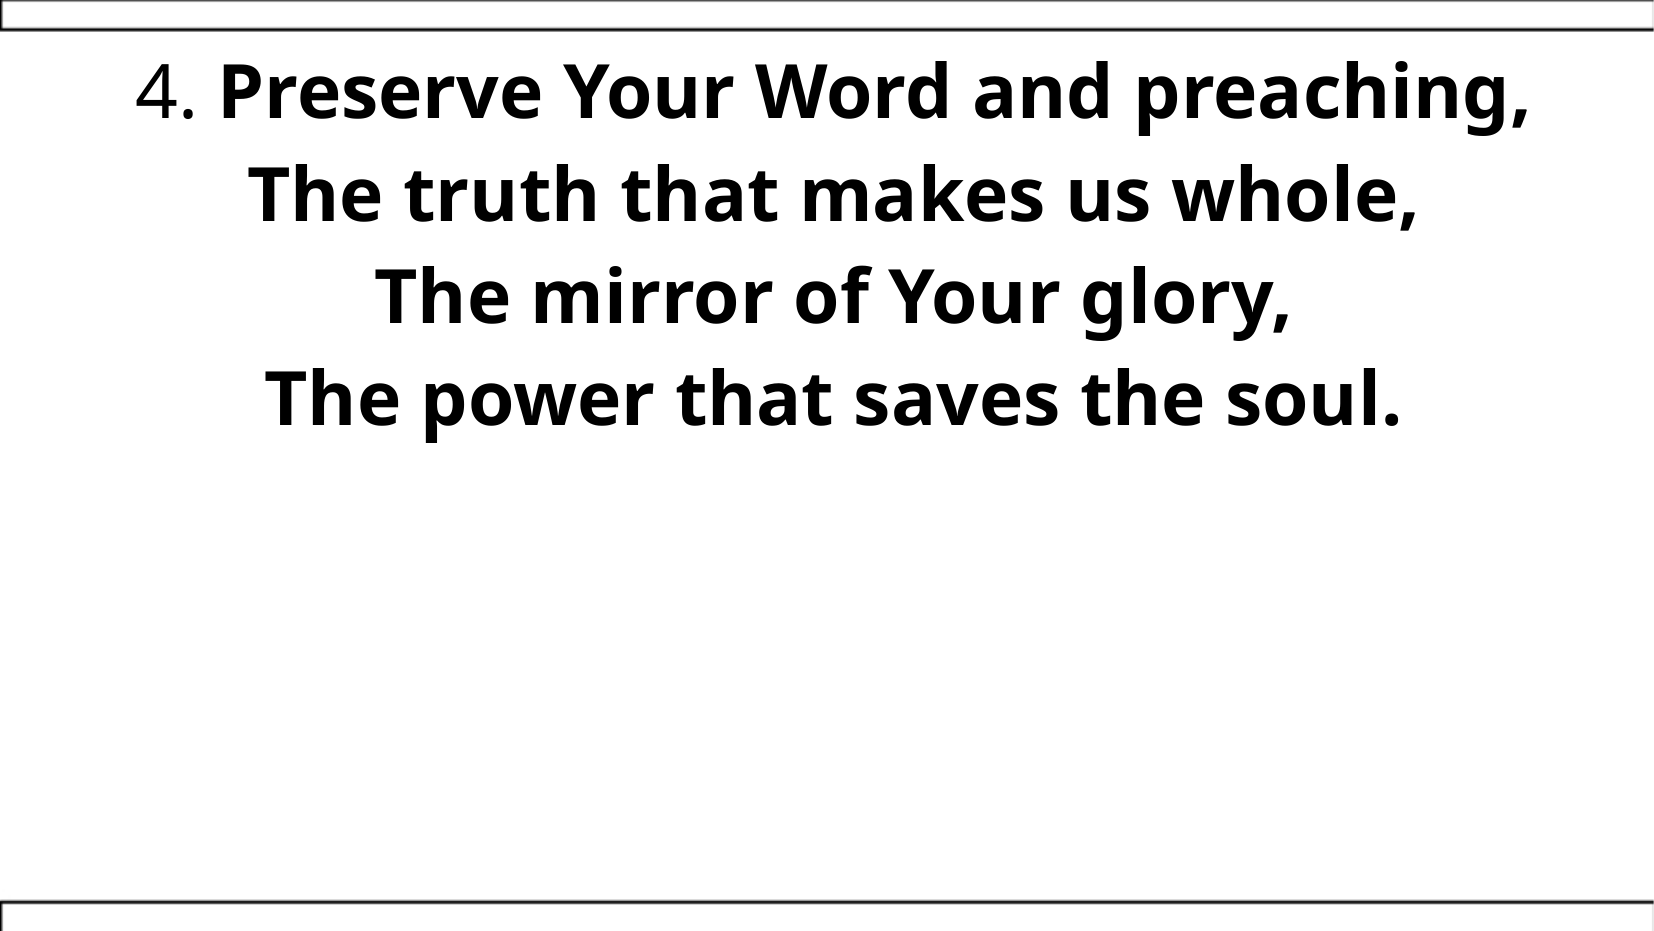

4. Preserve Your Word and preaching,
The truth that makes us whole,
The mirror of Your glory,
The power that saves the soul.